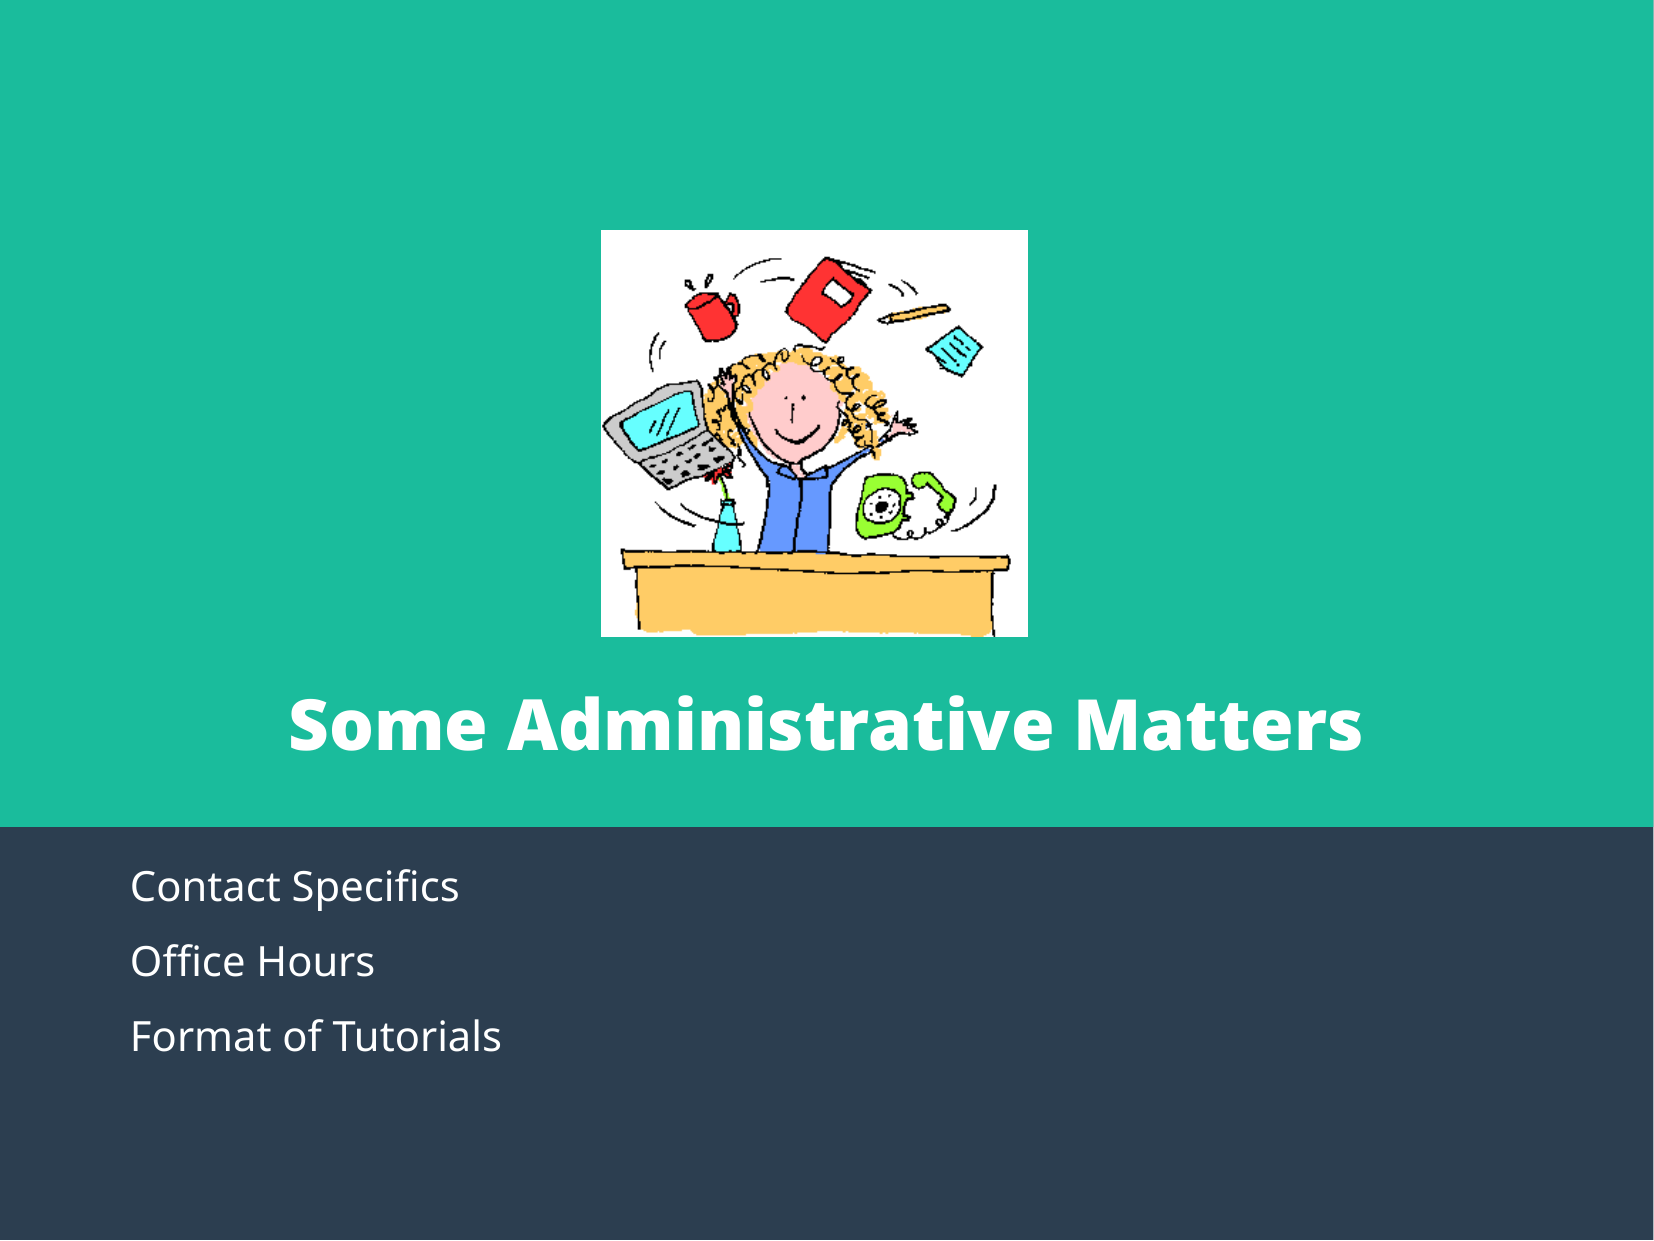

# Some Administrative Matters
Contact Specifics
Office Hours
Format of Tutorials